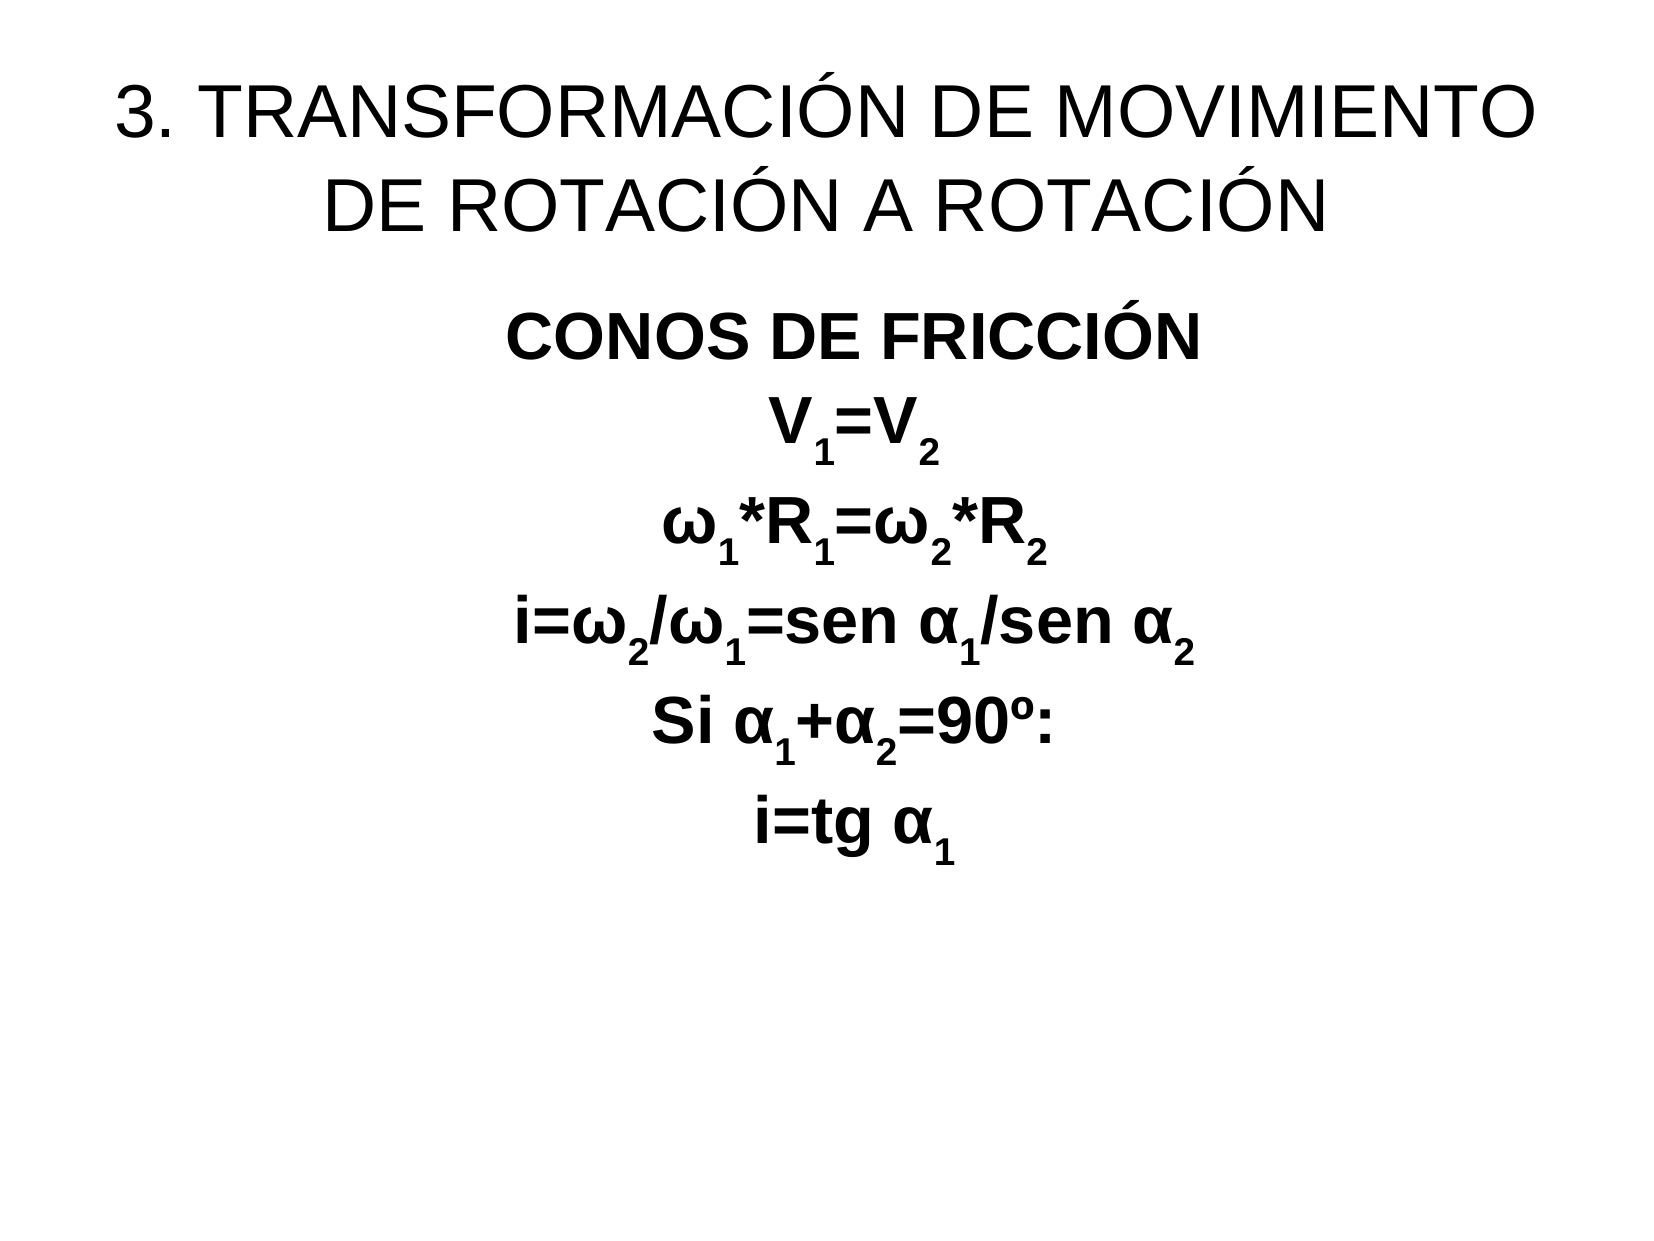

# 3. TRANSFORMACIÓN DE MOVIMIENTO DE ROTACIÓN A ROTACIÓN
CONOS DE FRICCIÓN
V1=V2
ω1*R1=ω2*R2
i=ω2/ω1=sen α1/sen α2
Si α1+α2=90º:
i=tg α1